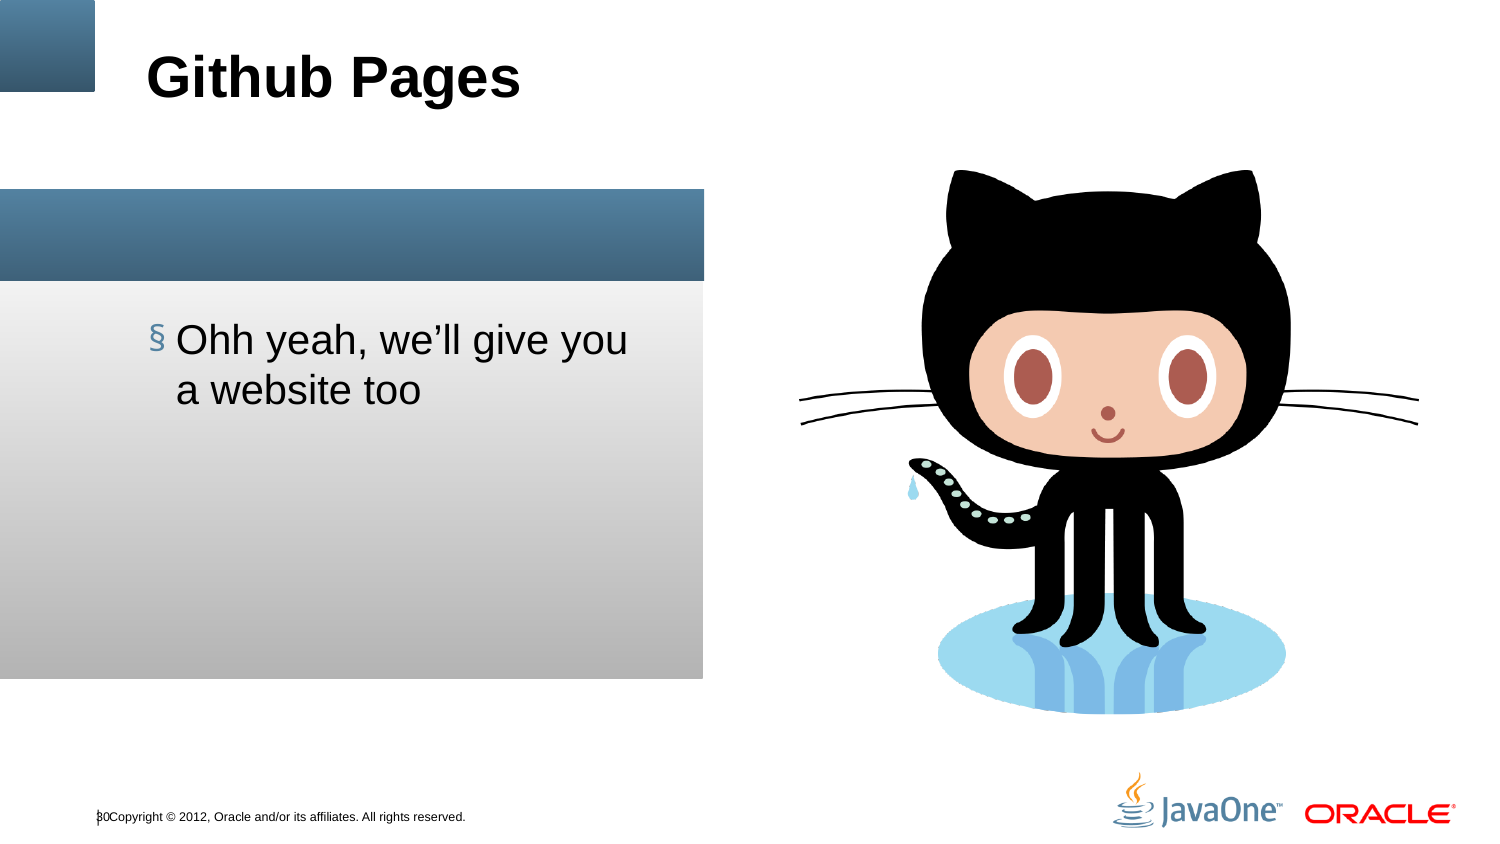

Github Pages
# Ohh yeah, we’ll give you a website too